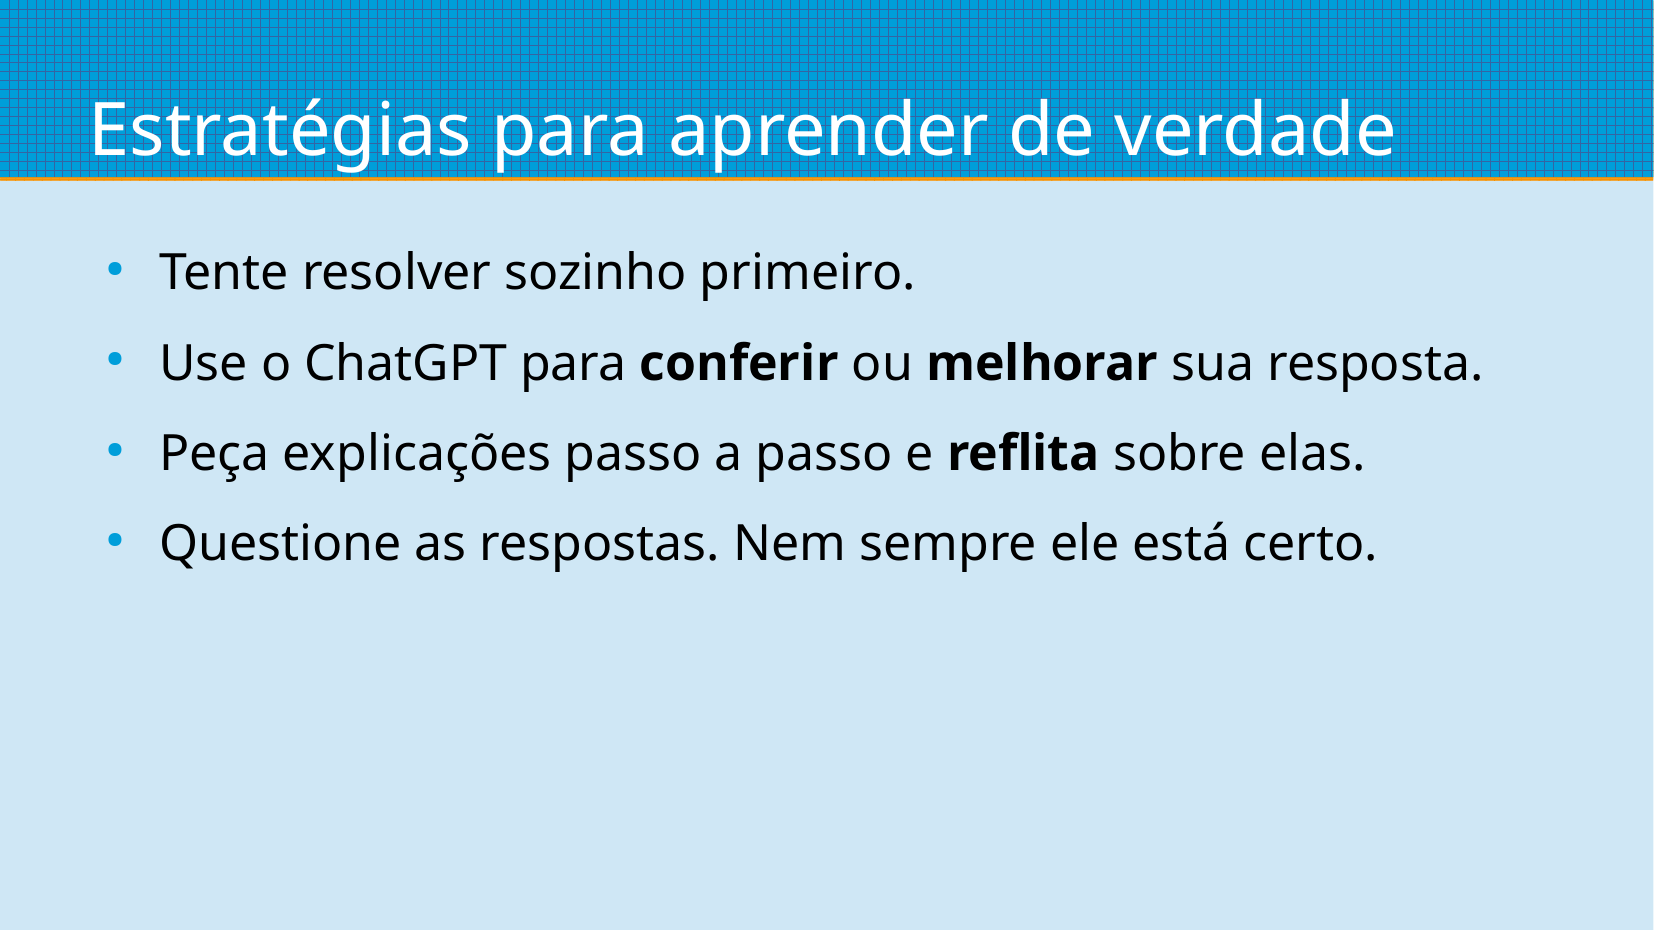

# Estratégias para aprender de verdade
Tente resolver sozinho primeiro.
Use o ChatGPT para conferir ou melhorar sua resposta.
Peça explicações passo a passo e reflita sobre elas.
Questione as respostas. Nem sempre ele está certo.